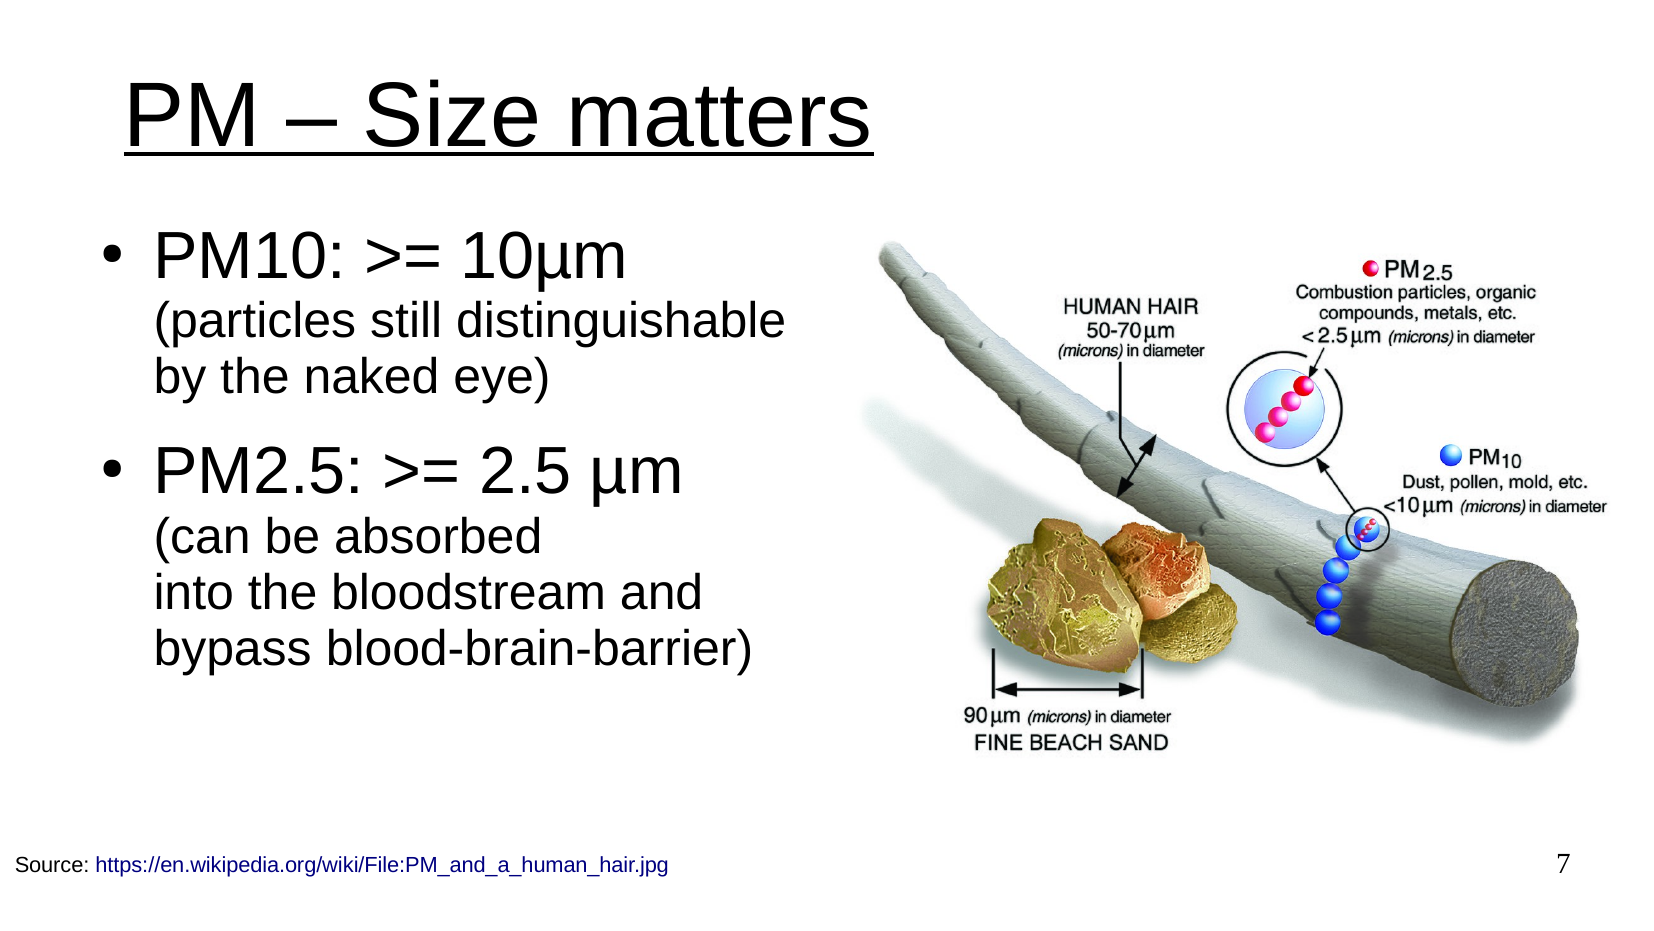

PM – Size matters
# PM10: >= 10µm (particles still distinguishable by the naked eye)
PM2.5: >= 2.5 µm
(can be absorbed
into the bloodstream and
bypass blood-brain-barrier)
Source: https://en.wikipedia.org/wiki/File:PM_and_a_human_hair.jpg
7